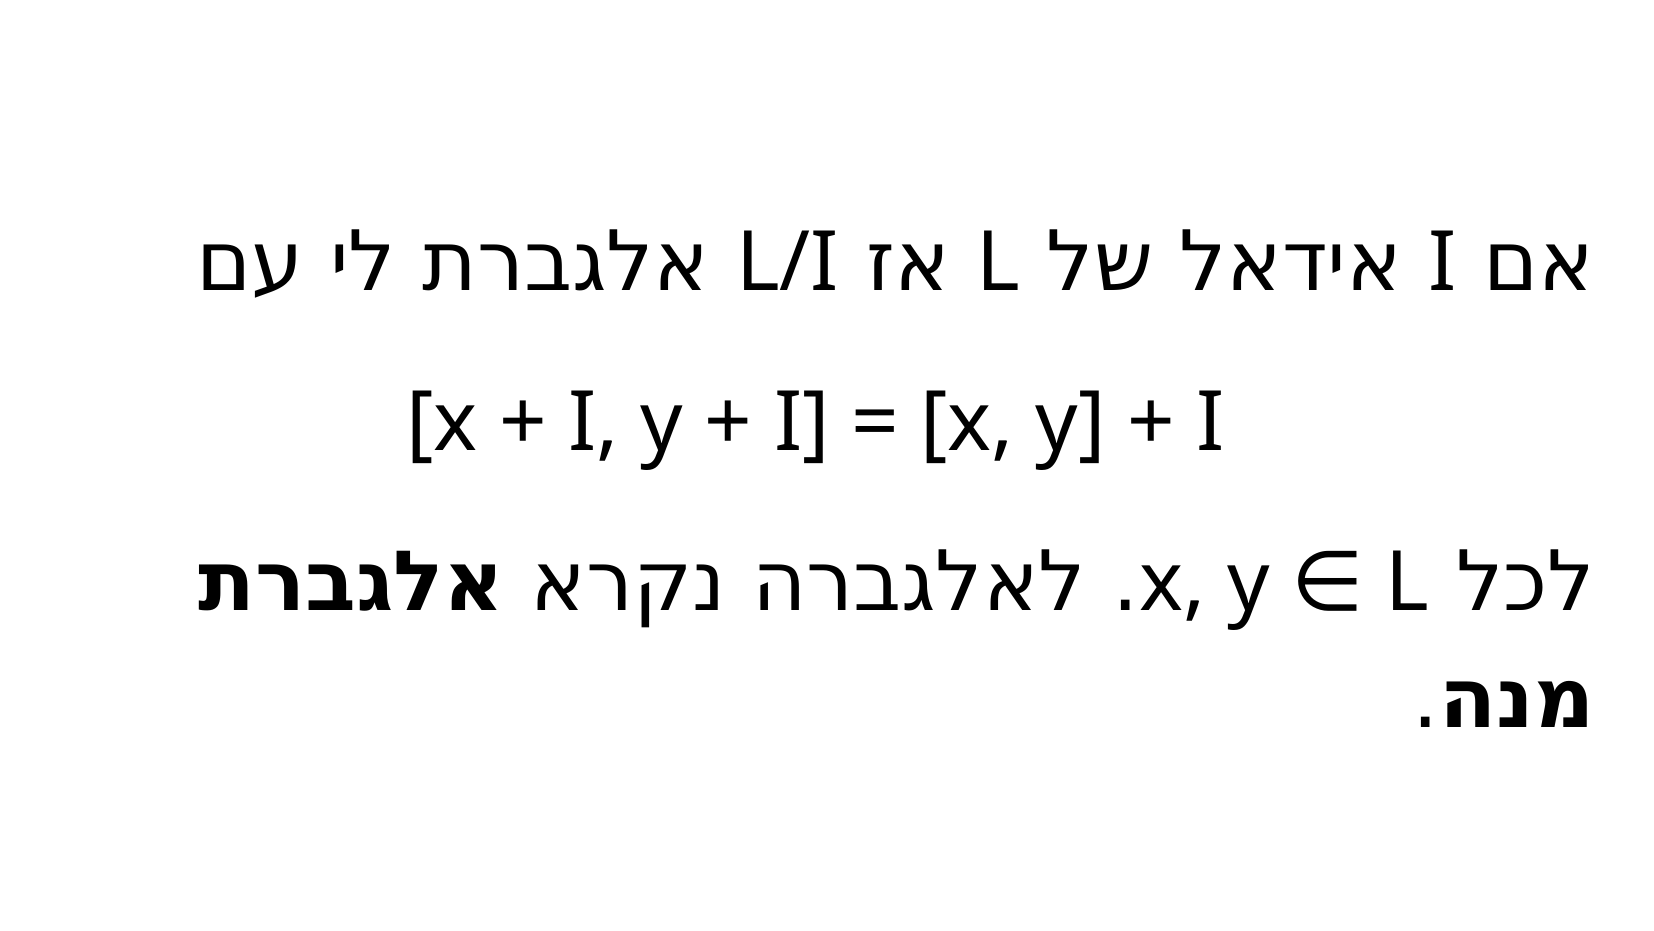

# אם I אידאל של L אז L/I אלגברת לי עם
[x + I, y + I] = [x, y] + I
לכל x, y ∈ L. לאלגברה נקרא אלגברת מנה.